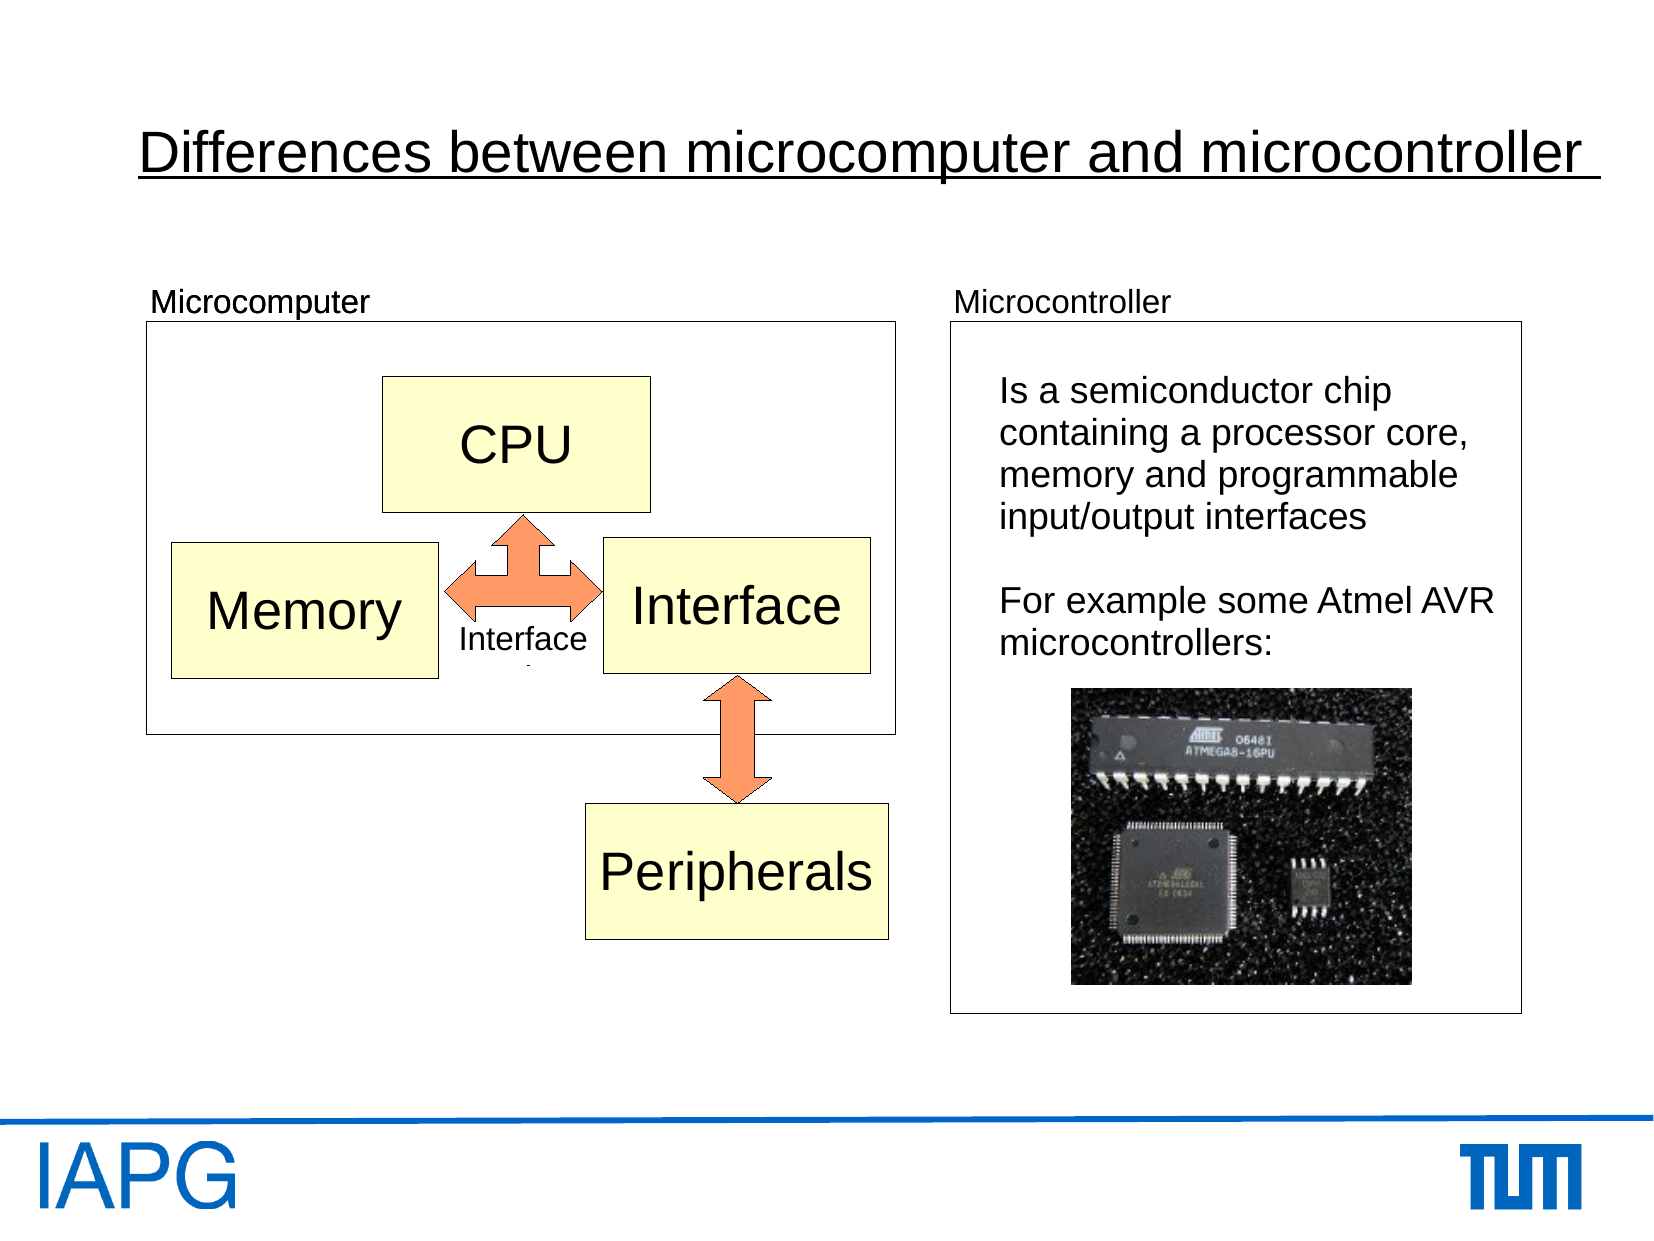

Differences between microcomputer and microcontroller
Microcomputer
Microcomputer
Microcontroller
Is a semiconductor chip
containing a processor core,
memory and programmable
input/output interfaces
For example some Atmel AVR
microcontrollers:
CPU
Interface
Memory
Interface
Peripherals